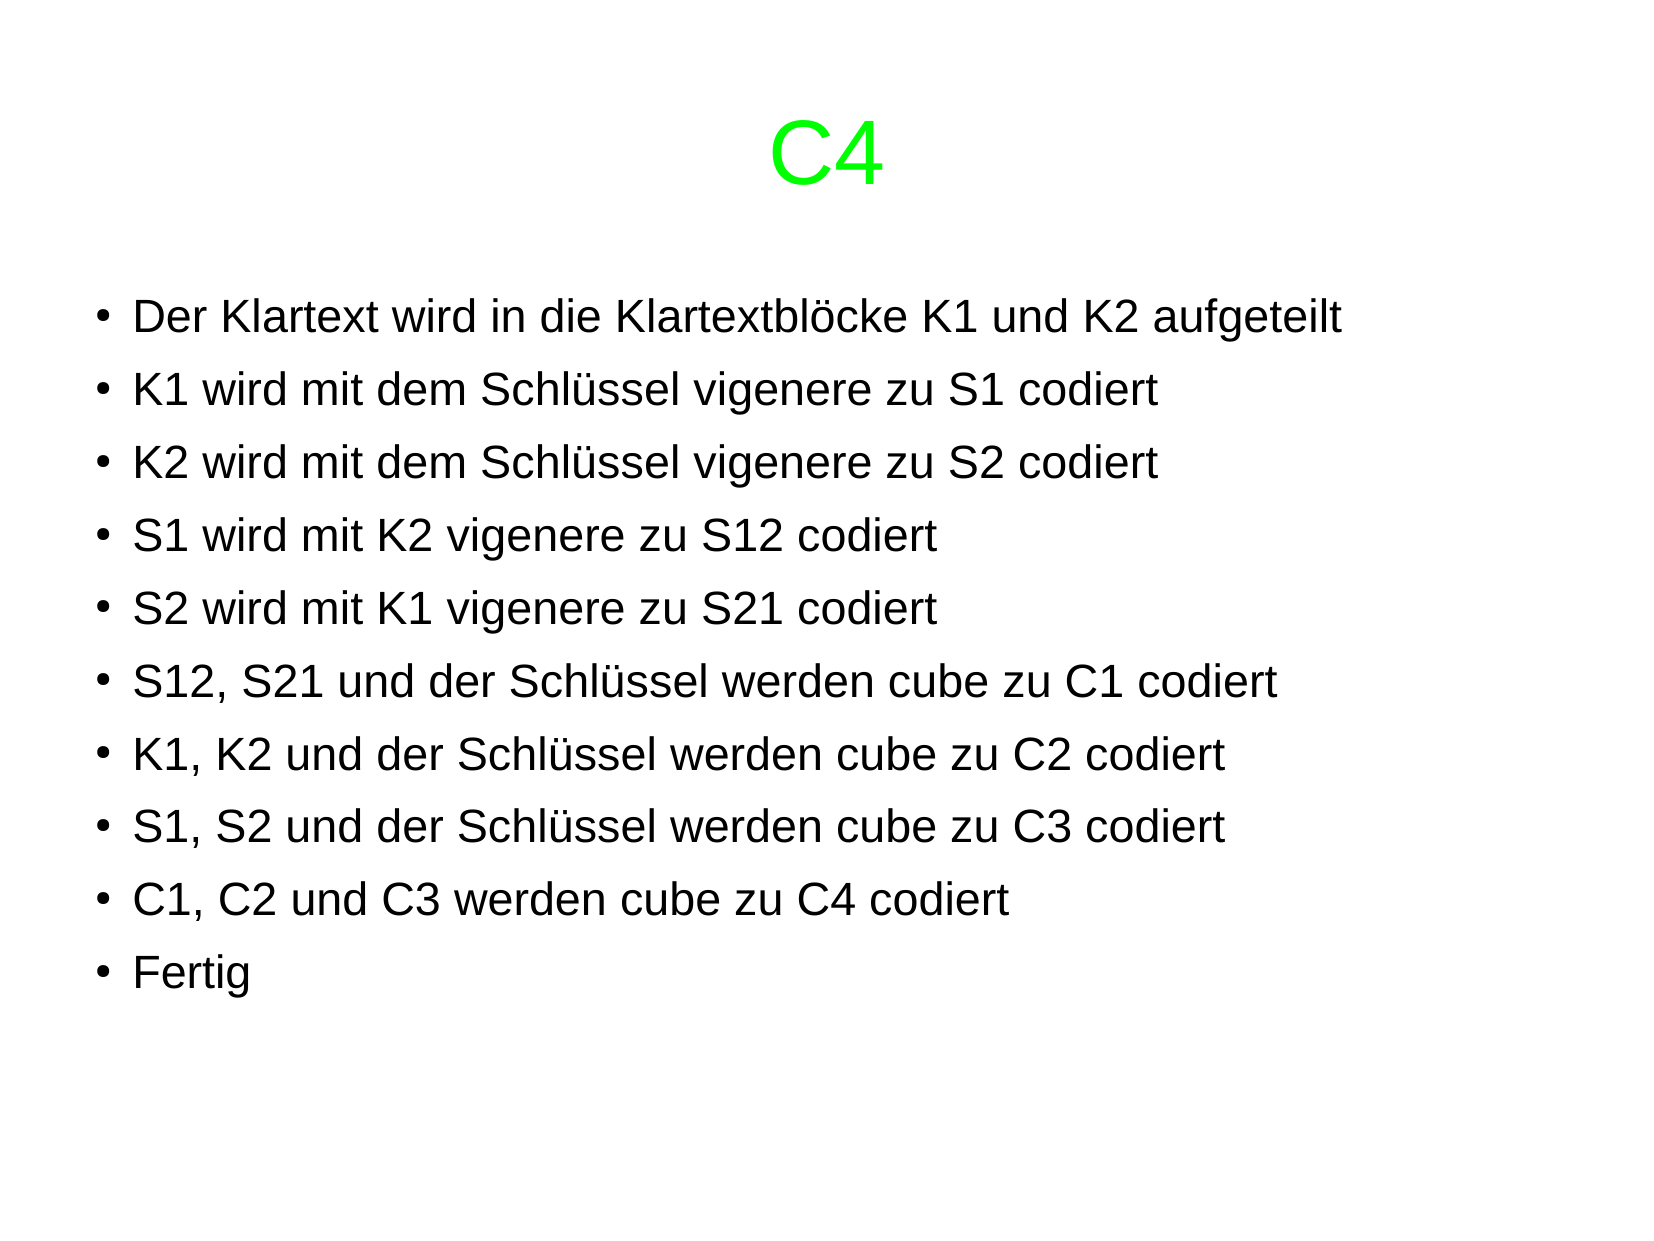

# C4
Der Klartext wird in die Klartextblöcke K1 und K2 aufgeteilt
K1 wird mit dem Schlüssel vigenere zu S1 codiert
K2 wird mit dem Schlüssel vigenere zu S2 codiert
S1 wird mit K2 vigenere zu S12 codiert
S2 wird mit K1 vigenere zu S21 codiert
S12, S21 und der Schlüssel werden cube zu C1 codiert
K1, K2 und der Schlüssel werden cube zu C2 codiert
S1, S2 und der Schlüssel werden cube zu C3 codiert
C1, C2 und C3 werden cube zu C4 codiert
Fertig